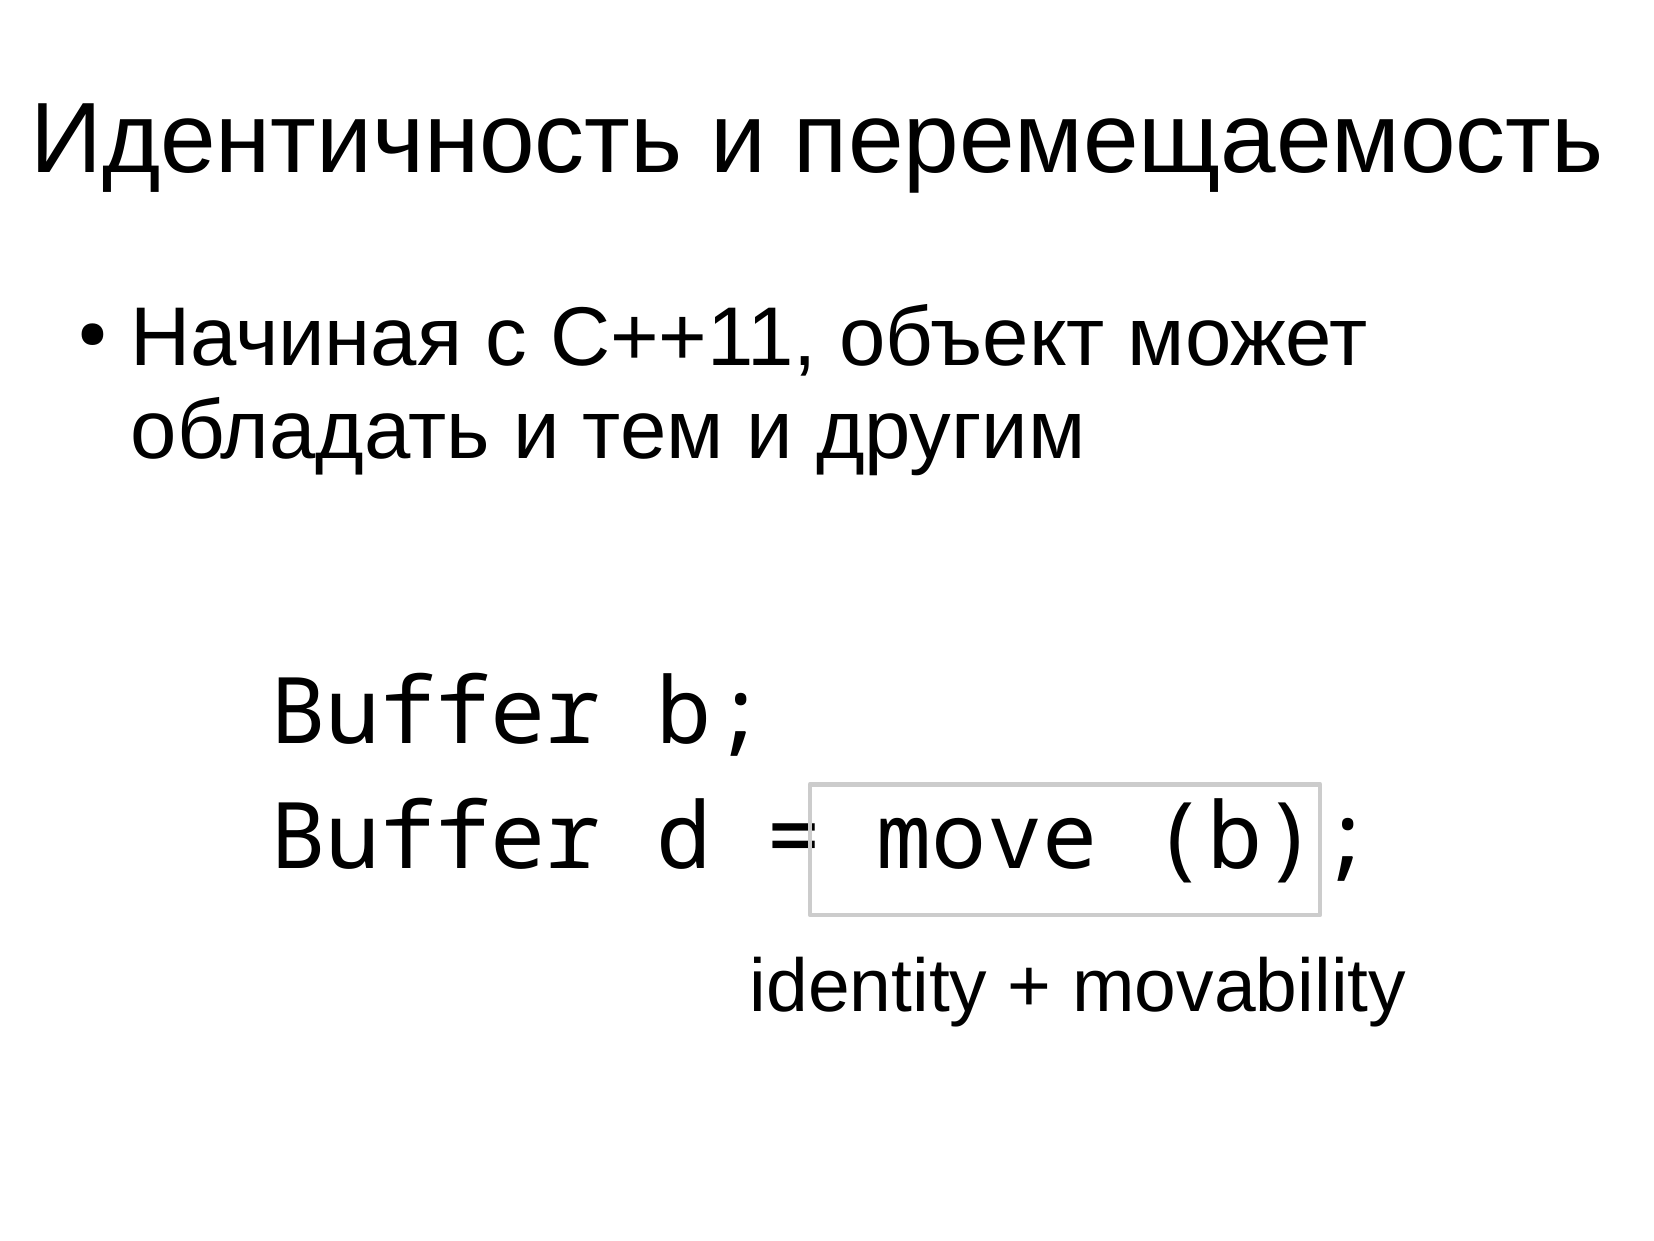

Идентичность и перемещаемость
# Начиная с C++11, объект может обладать и тем и другим
Buffer b;
Buffer d = move (b);
identity + movability